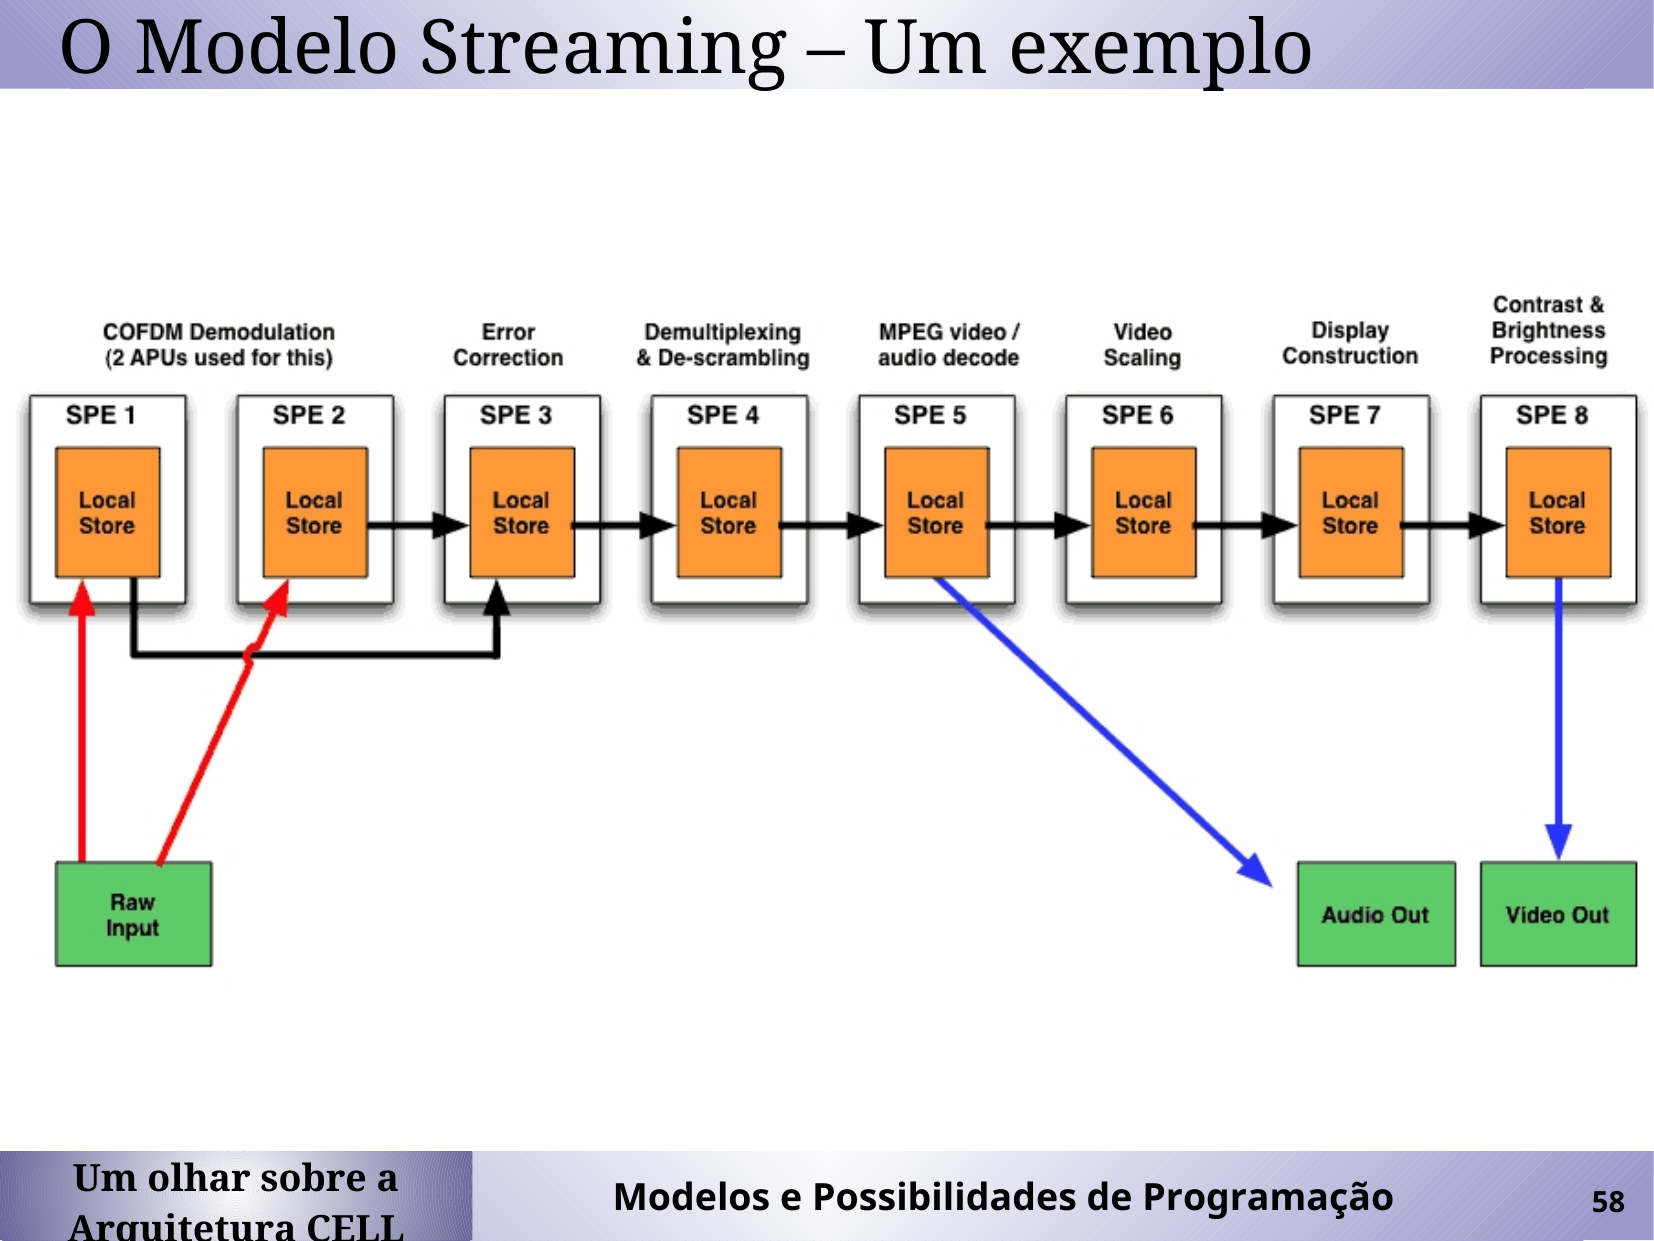

# O Modelo Streaming – Um exemplo
Modelos e Possibilidades de Programação
58